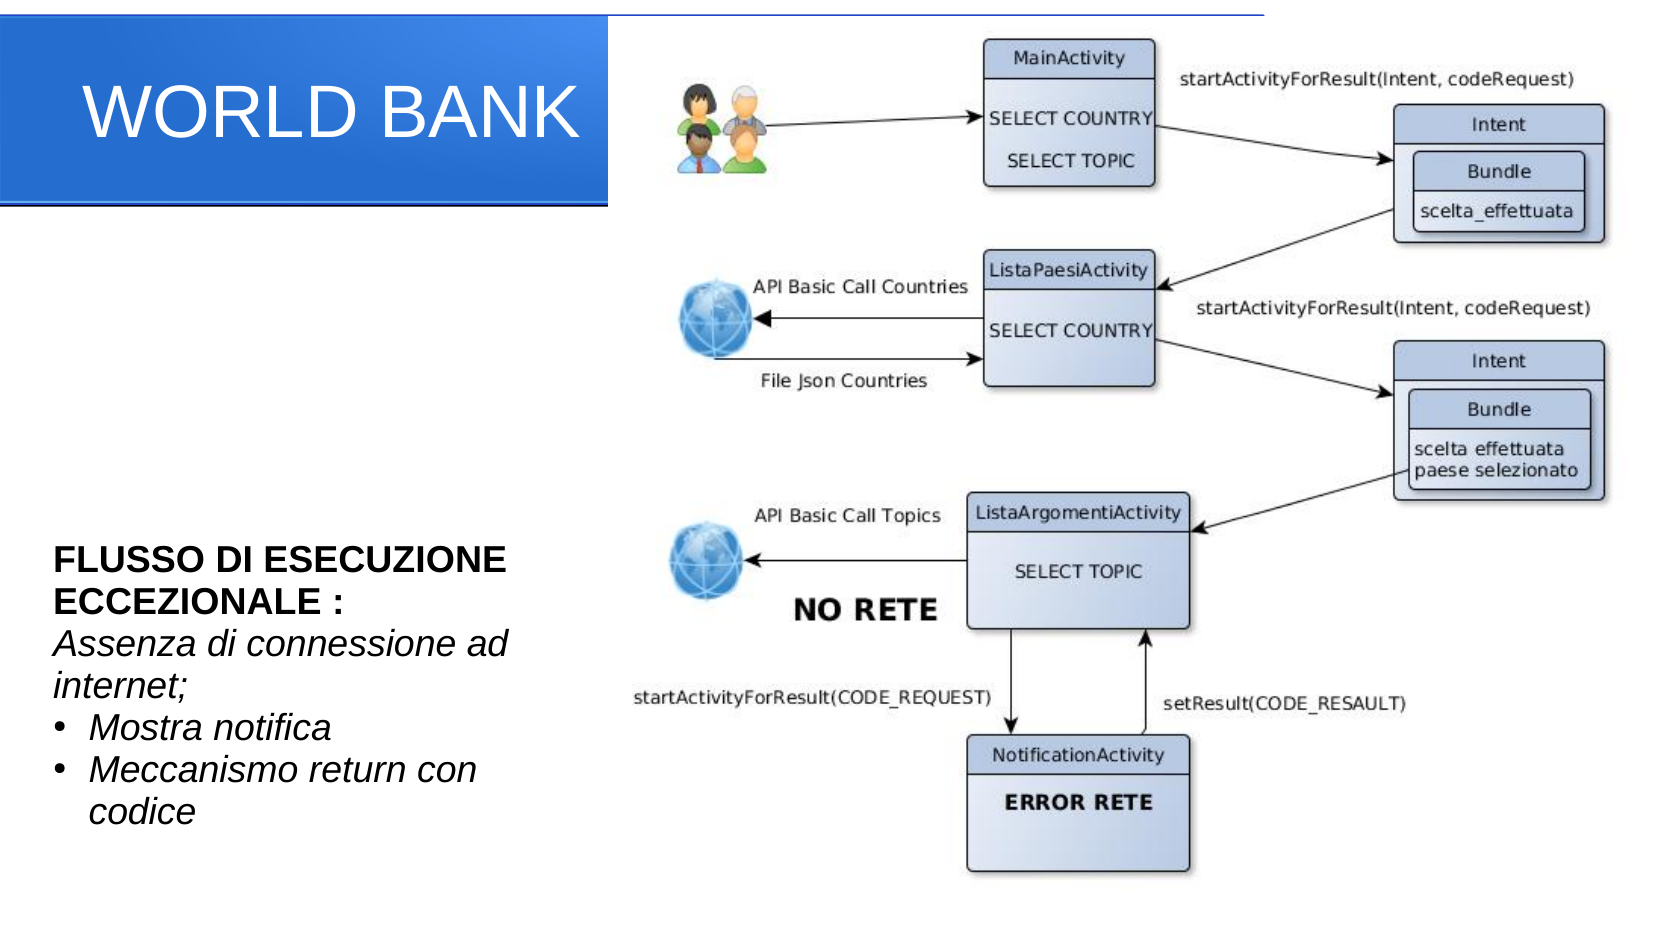

# WORLD BANK
FLUSSO DI ESECUZIONE ECCEZIONALE :
Assenza di connessione ad internet;
Mostra notifica
Meccanismo return con codice